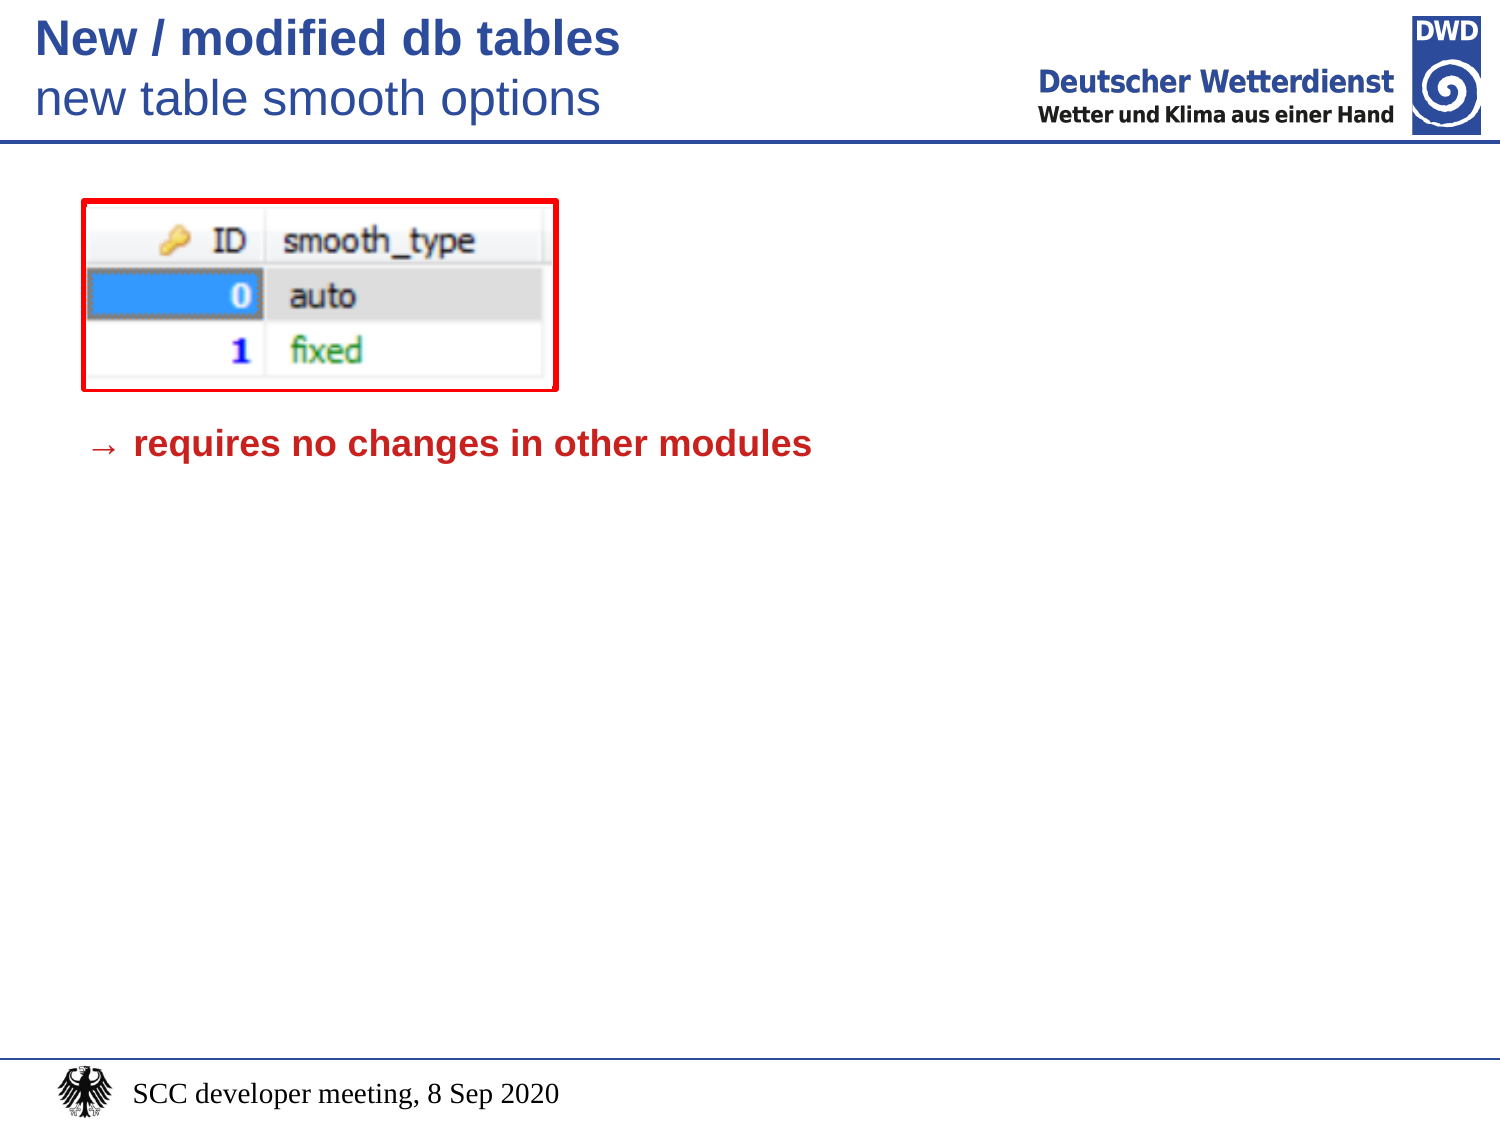

New / modified db tables
new table smooth options
→ requires no changes in other modules